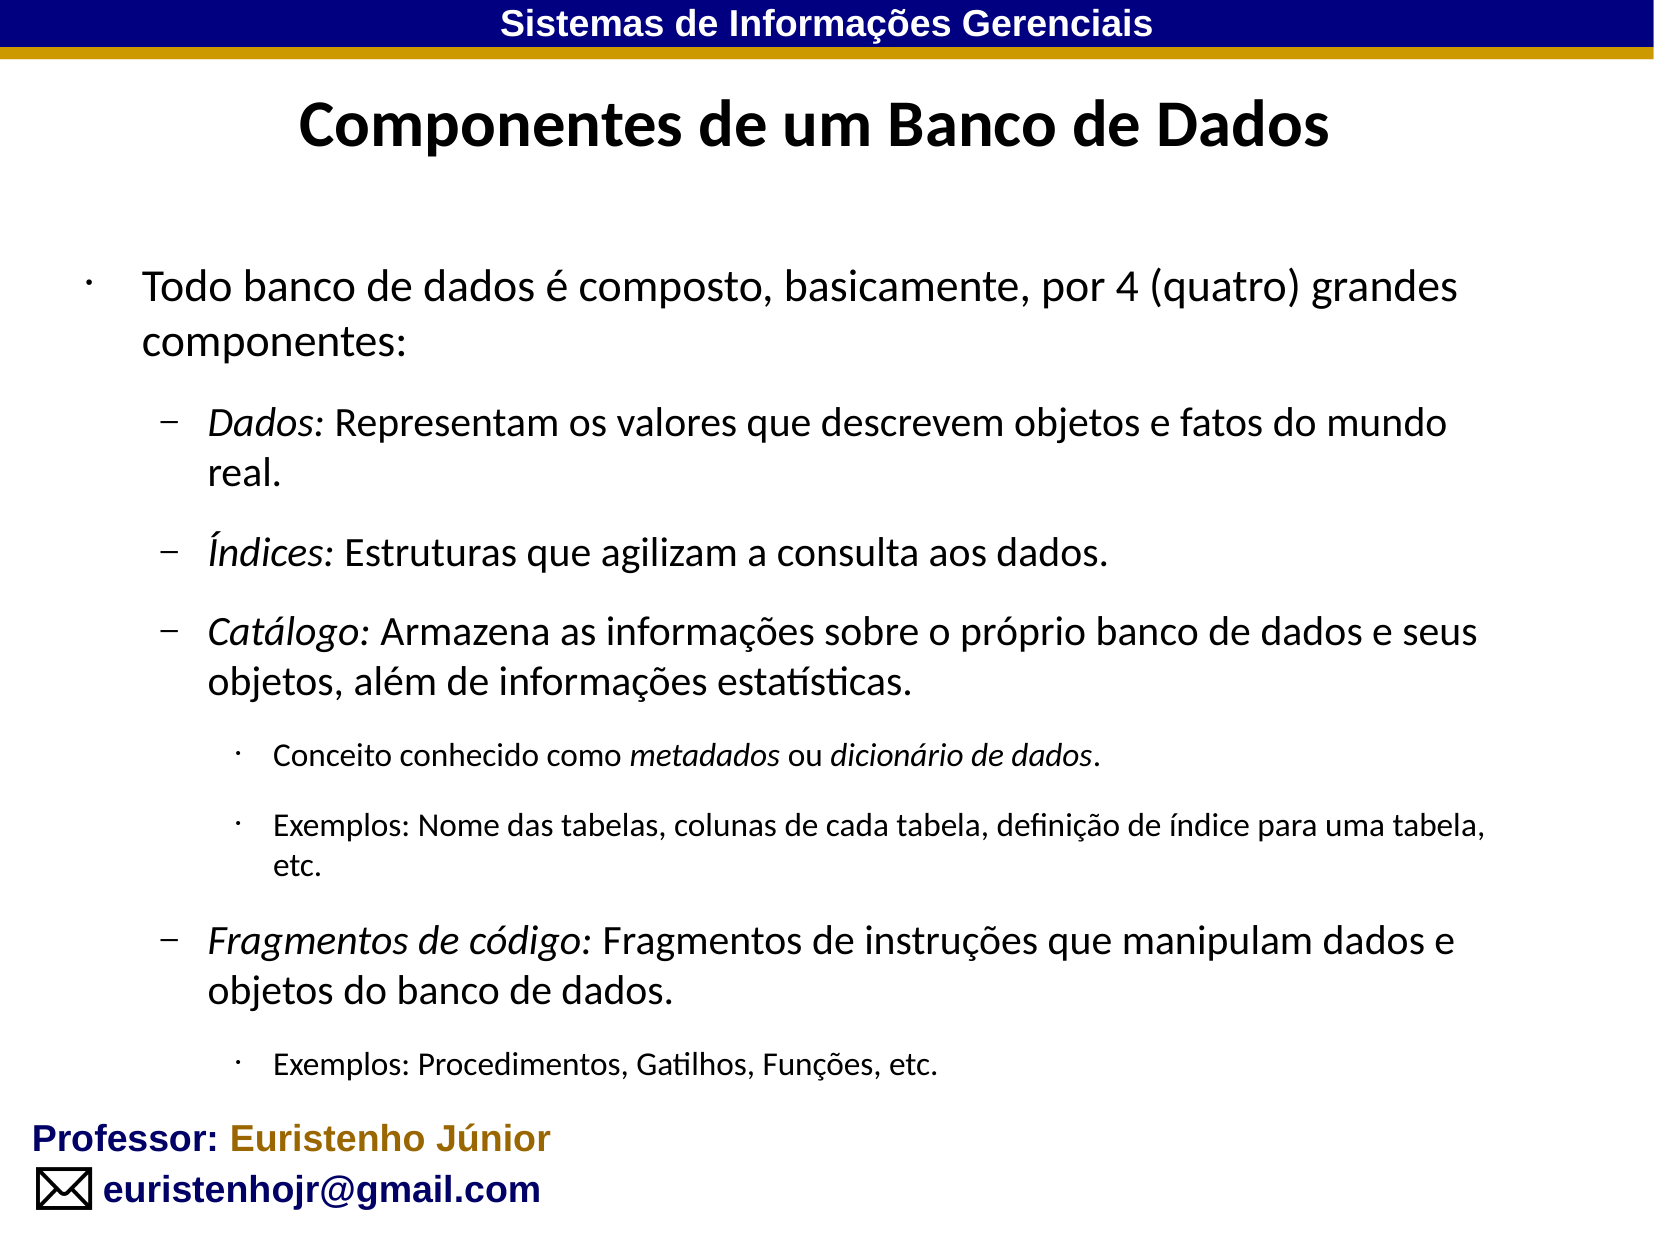

Empreendedorismo
Sistemas de Informações Gerenciais
# Componentes de um Banco de Dados
Todo banco de dados é composto, basicamente, por 4 (quatro) grandes componentes:
Dados: Representam os valores que descrevem objetos e fatos do mundo real.
Índices: Estruturas que agilizam a consulta aos dados.
Catálogo: Armazena as informações sobre o próprio banco de dados e seus objetos, além de informações estatísticas.
Conceito conhecido como metadados ou dicionário de dados.
Exemplos: Nome das tabelas, colunas de cada tabela, definição de índice para uma tabela, etc.
Fragmentos de código: Fragmentos de instruções que manipulam dados e objetos do banco de dados.
Exemplos: Procedimentos, Gatilhos, Funções, etc.
Professor: Euristenho Júnior
euristenhojr@gmail.com